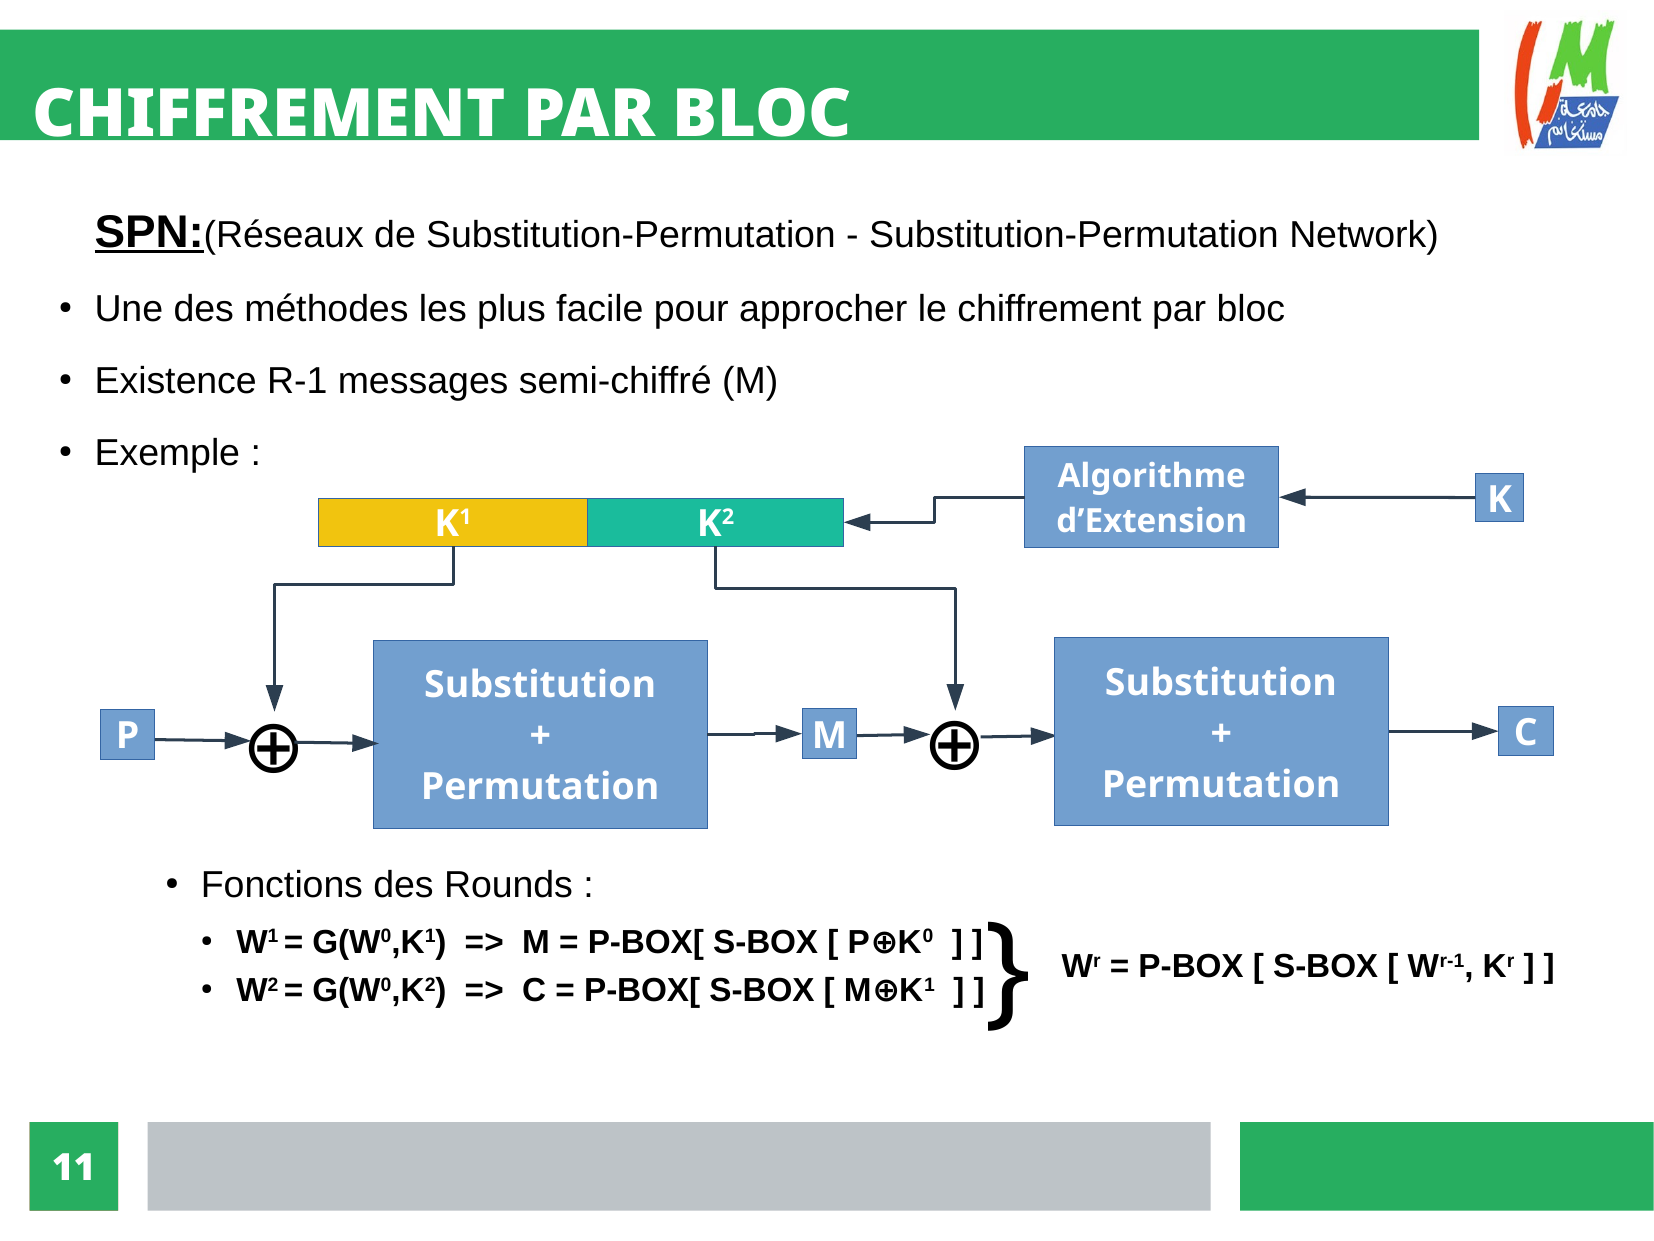

# CHIFFREMENT PAR BLOC
SPN:(Réseaux de Substitution-Permutation - Substitution-Permutation Network)
Une des méthodes les plus facile pour approcher le chiffrement par bloc
Existence R-1 messages semi-chiffré (M)
Exemple :
Fonctions des Rounds :
W1 = G(W0,K1) => M = P-BOX[ S-BOX [ P⊕K0 ] ]
W2 = G(W0,K2) => C = P-BOX[ S-BOX [ M⊕K1 ] ]
 Algorithme
d’Extension
K
K1
K2
Substitution
+
Permutation
Substitution
+
Permutation
⊕
⊕
C
M
P
}
Wr = P-BOX [ S-BOX [ Wr-1, Kr ] ]
11